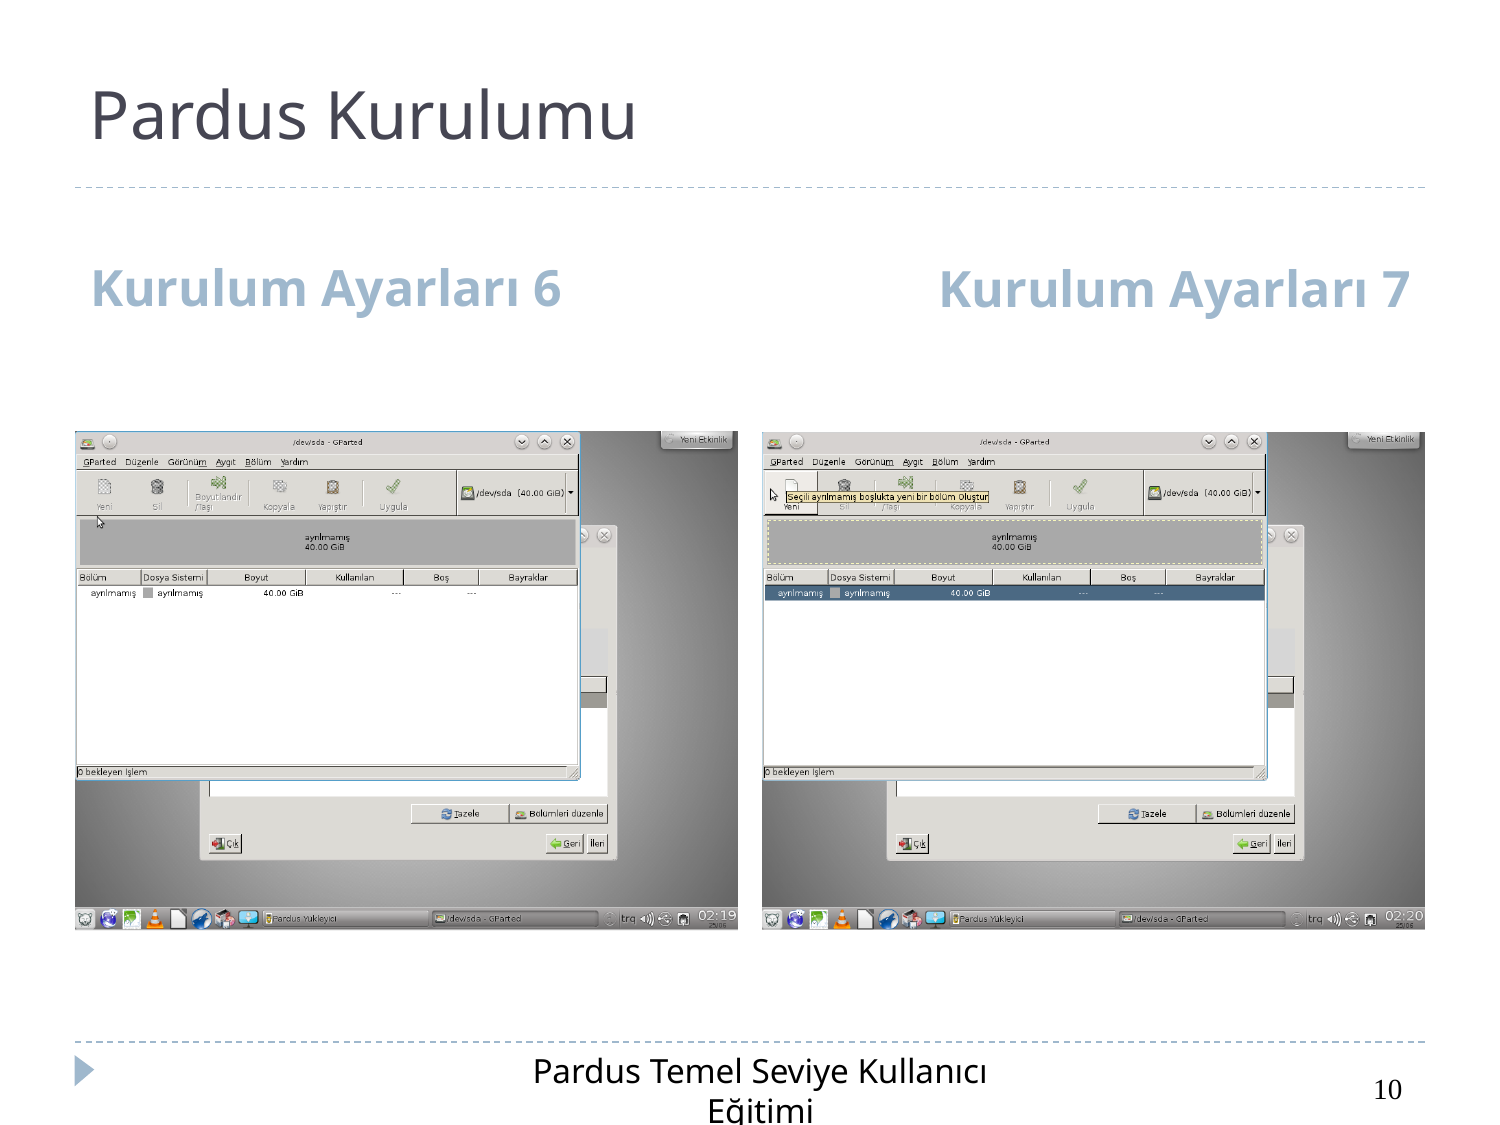

# Pardus Kurulumu
Kurulum Ayarları 6
Kurulum Ayarları 7